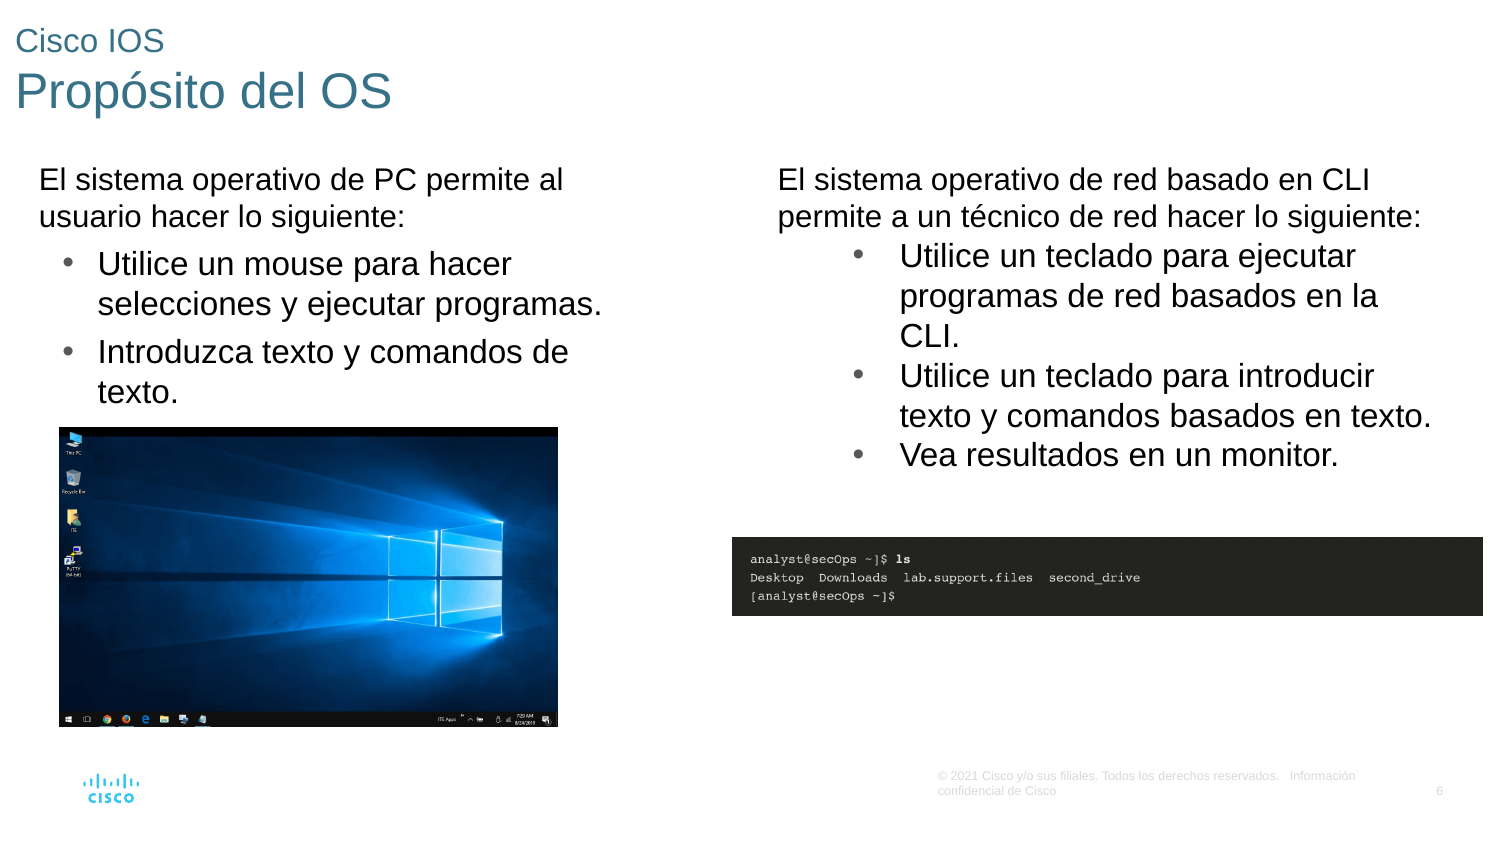

# Cisco IOS Propósito del OS
El sistema operativo de PC permite al usuario hacer lo siguiente:
Utilice un mouse para hacer selecciones y ejecutar programas.
Introduzca texto y comandos de texto.
Vea resultados en un monitor.
El sistema operativo de red basado en CLI permite a un técnico de red hacer lo siguiente:
Utilice un teclado para ejecutar programas de red basados en la CLI.
Utilice un teclado para introducir texto y comandos basados en texto.
Vea resultados en un monitor.